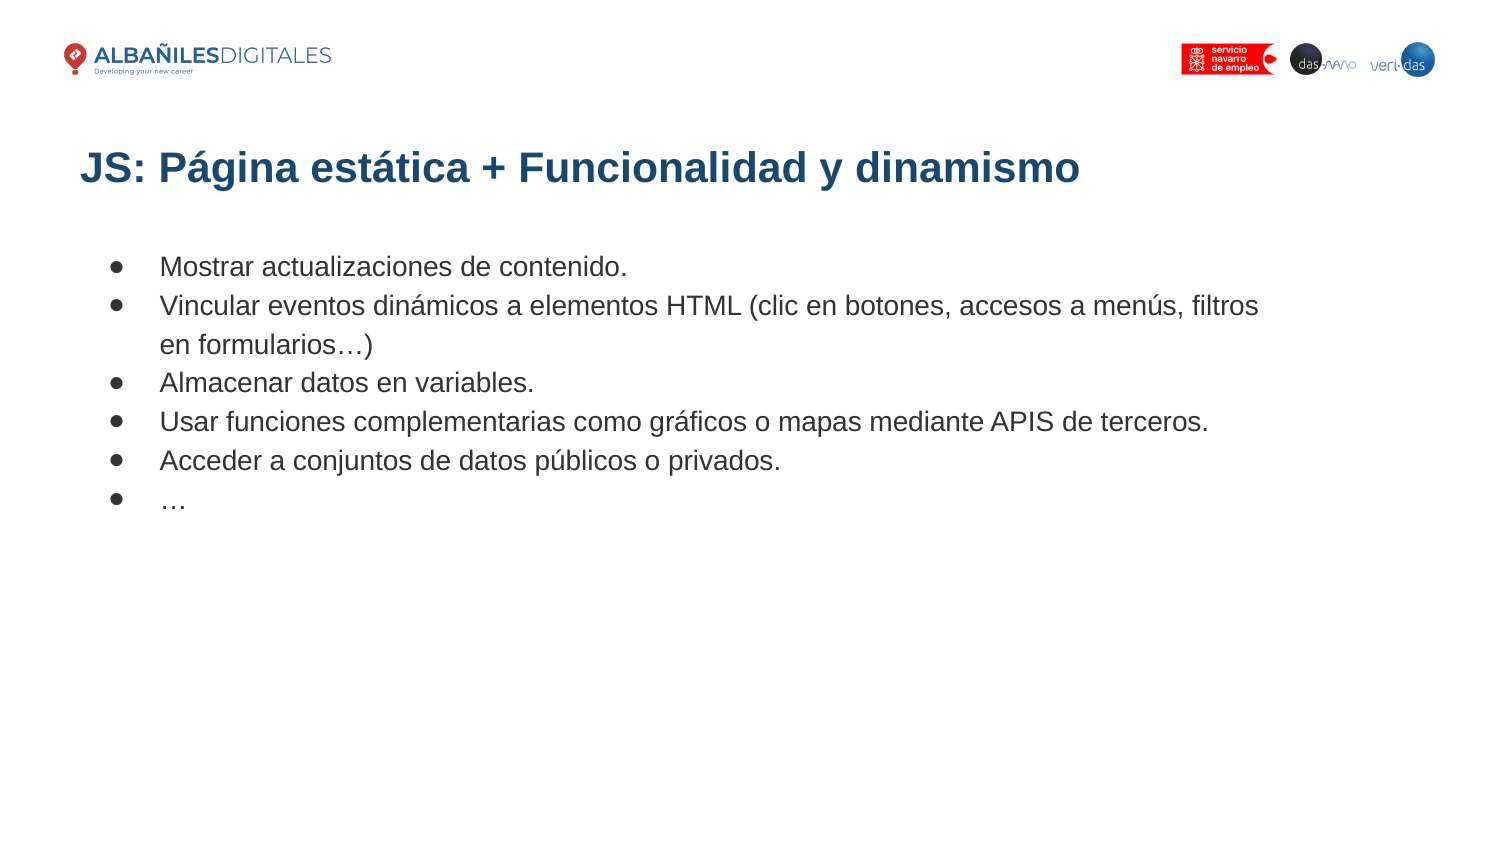

JS: Página estática + Funcionalidad y dinamismo
Mostrar actualizaciones de contenido.
Vincular eventos dinámicos a elementos HTML (clic en botones, accesos a menús, filtros en formularios…)
Almacenar datos en variables.
Usar funciones complementarias como gráficos o mapas mediante APIS de terceros.
Acceder a conjuntos de datos públicos o privados.
…